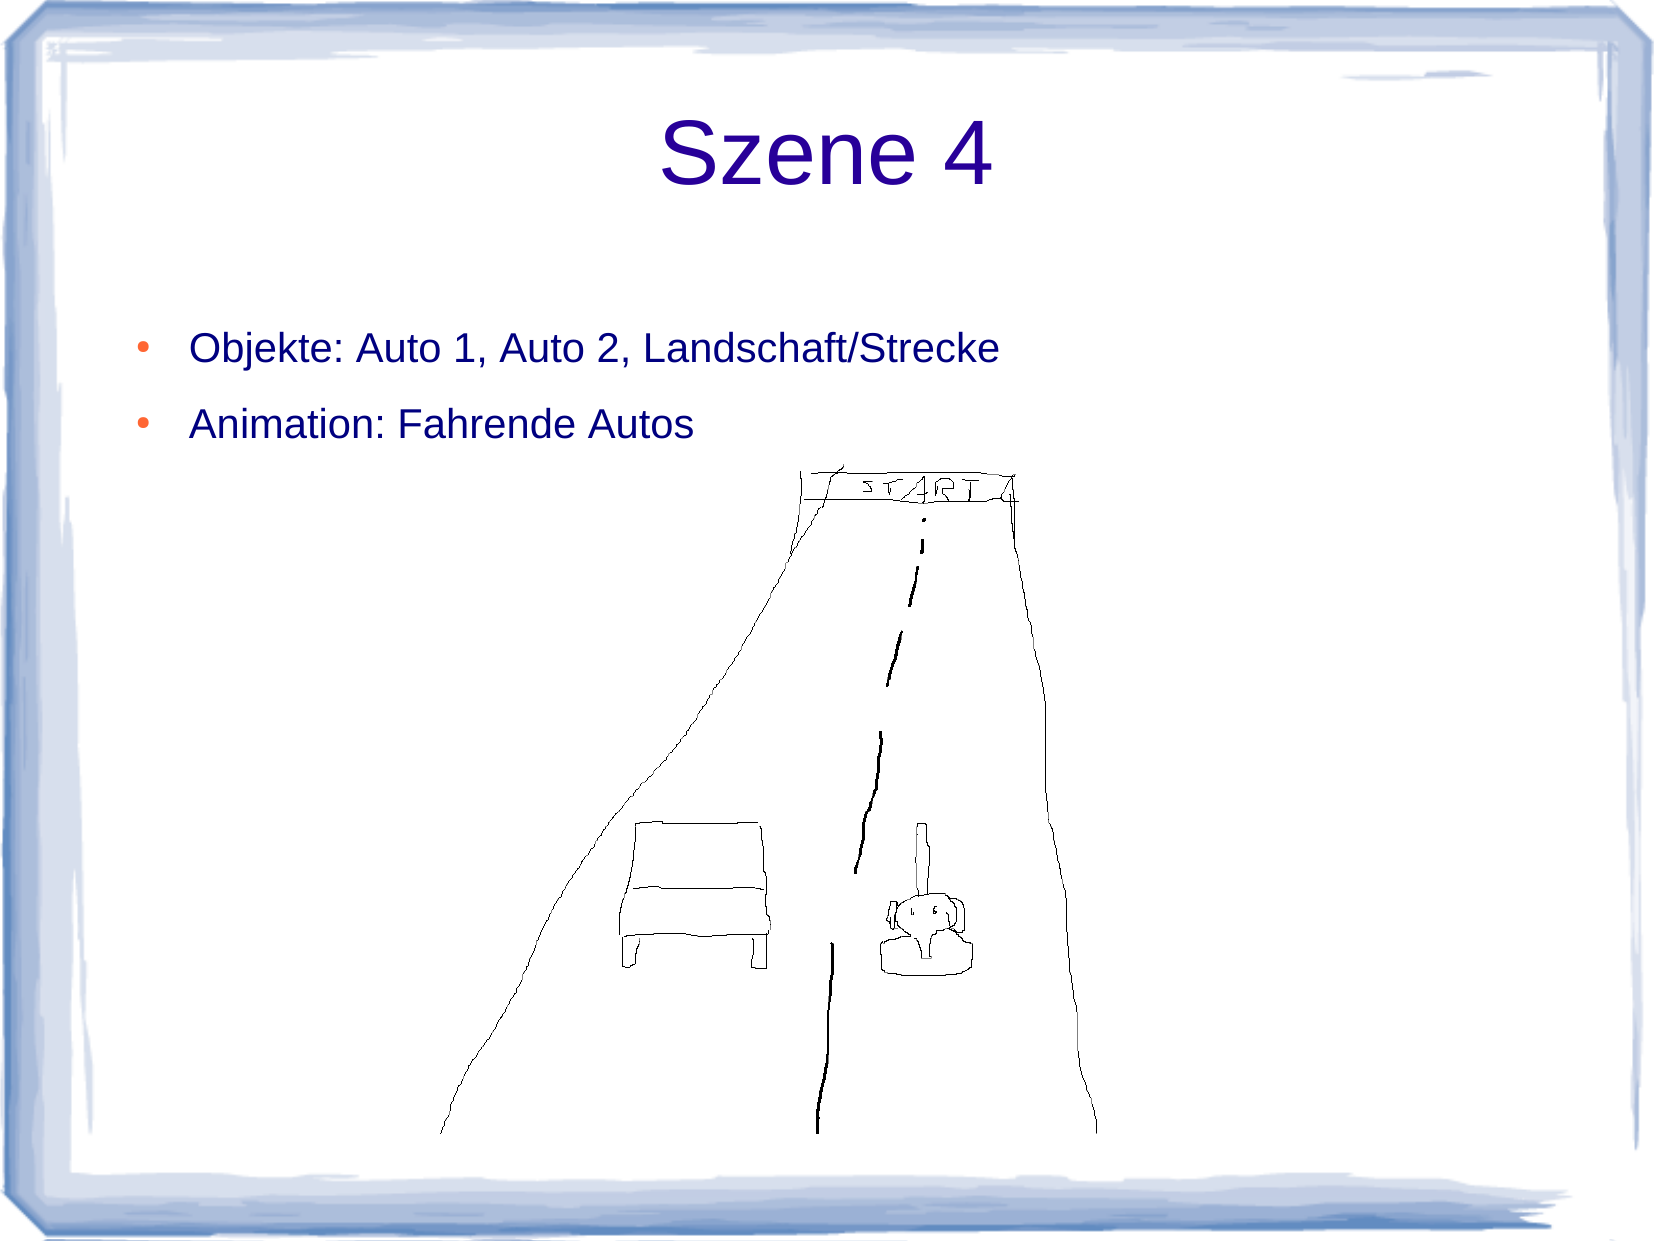

# Szene 4
Objekte: Auto 1, Auto 2, Landschaft/Strecke
Animation: Fahrende Autos